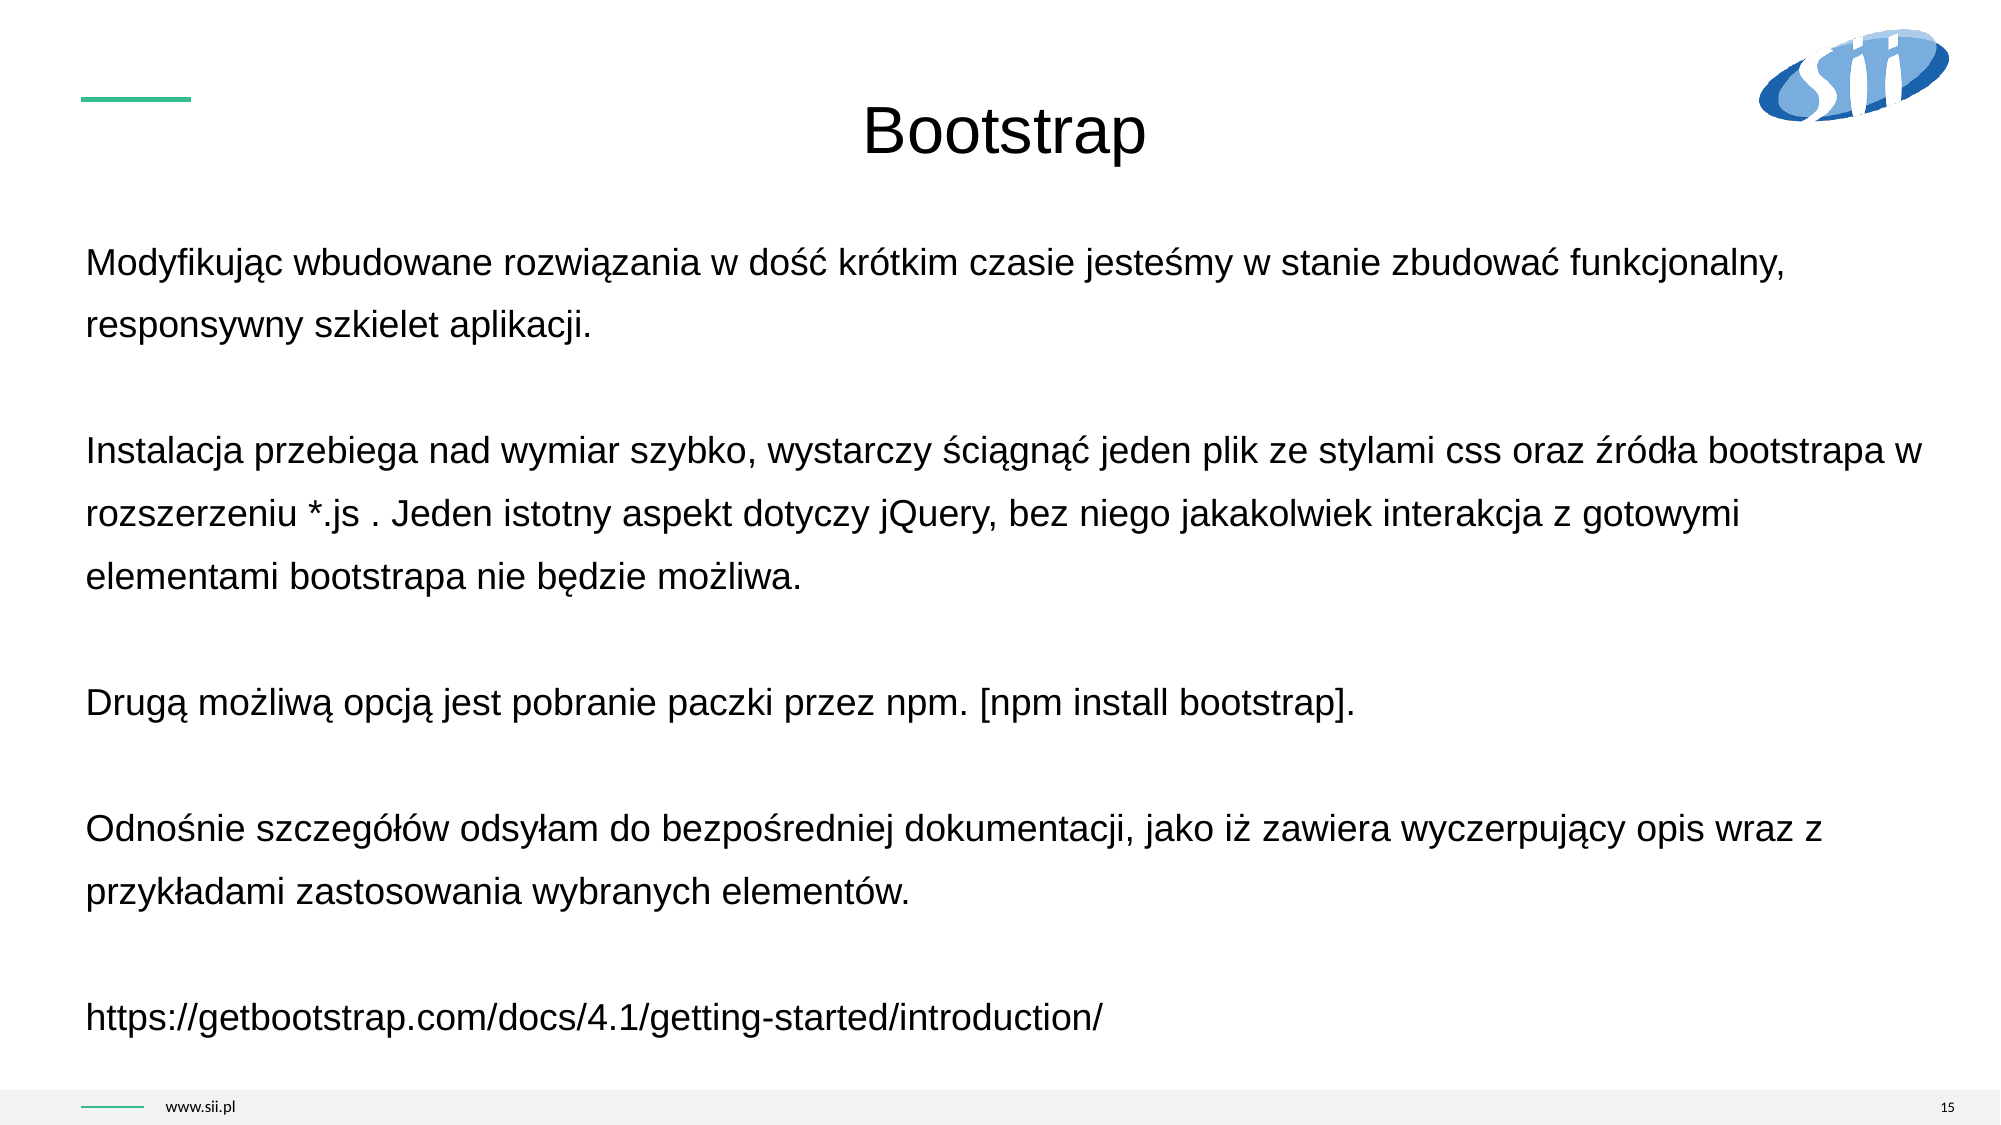

#
Bootstrap
Modyfikując wbudowane rozwiązania w dość krótkim czasie jesteśmy w stanie zbudować funkcjonalny, responsywny szkielet aplikacji.
Instalacja przebiega nad wymiar szybko, wystarczy ściągnąć jeden plik ze stylami css oraz źródła bootstrapa w rozszerzeniu *.js . Jeden istotny aspekt dotyczy jQuery, bez niego jakakolwiek interakcja z gotowymi elementami bootstrapa nie będzie możliwa.
Drugą możliwą opcją jest pobranie paczki przez npm. [npm install bootstrap].
Odnośnie szczegółów odsyłam do bezpośredniej dokumentacji, jako iż zawiera wyczerpujący opis wraz z przykładami zastosowania wybranych elementów.
https://getbootstrap.com/docs/4.1/getting-started/introduction/